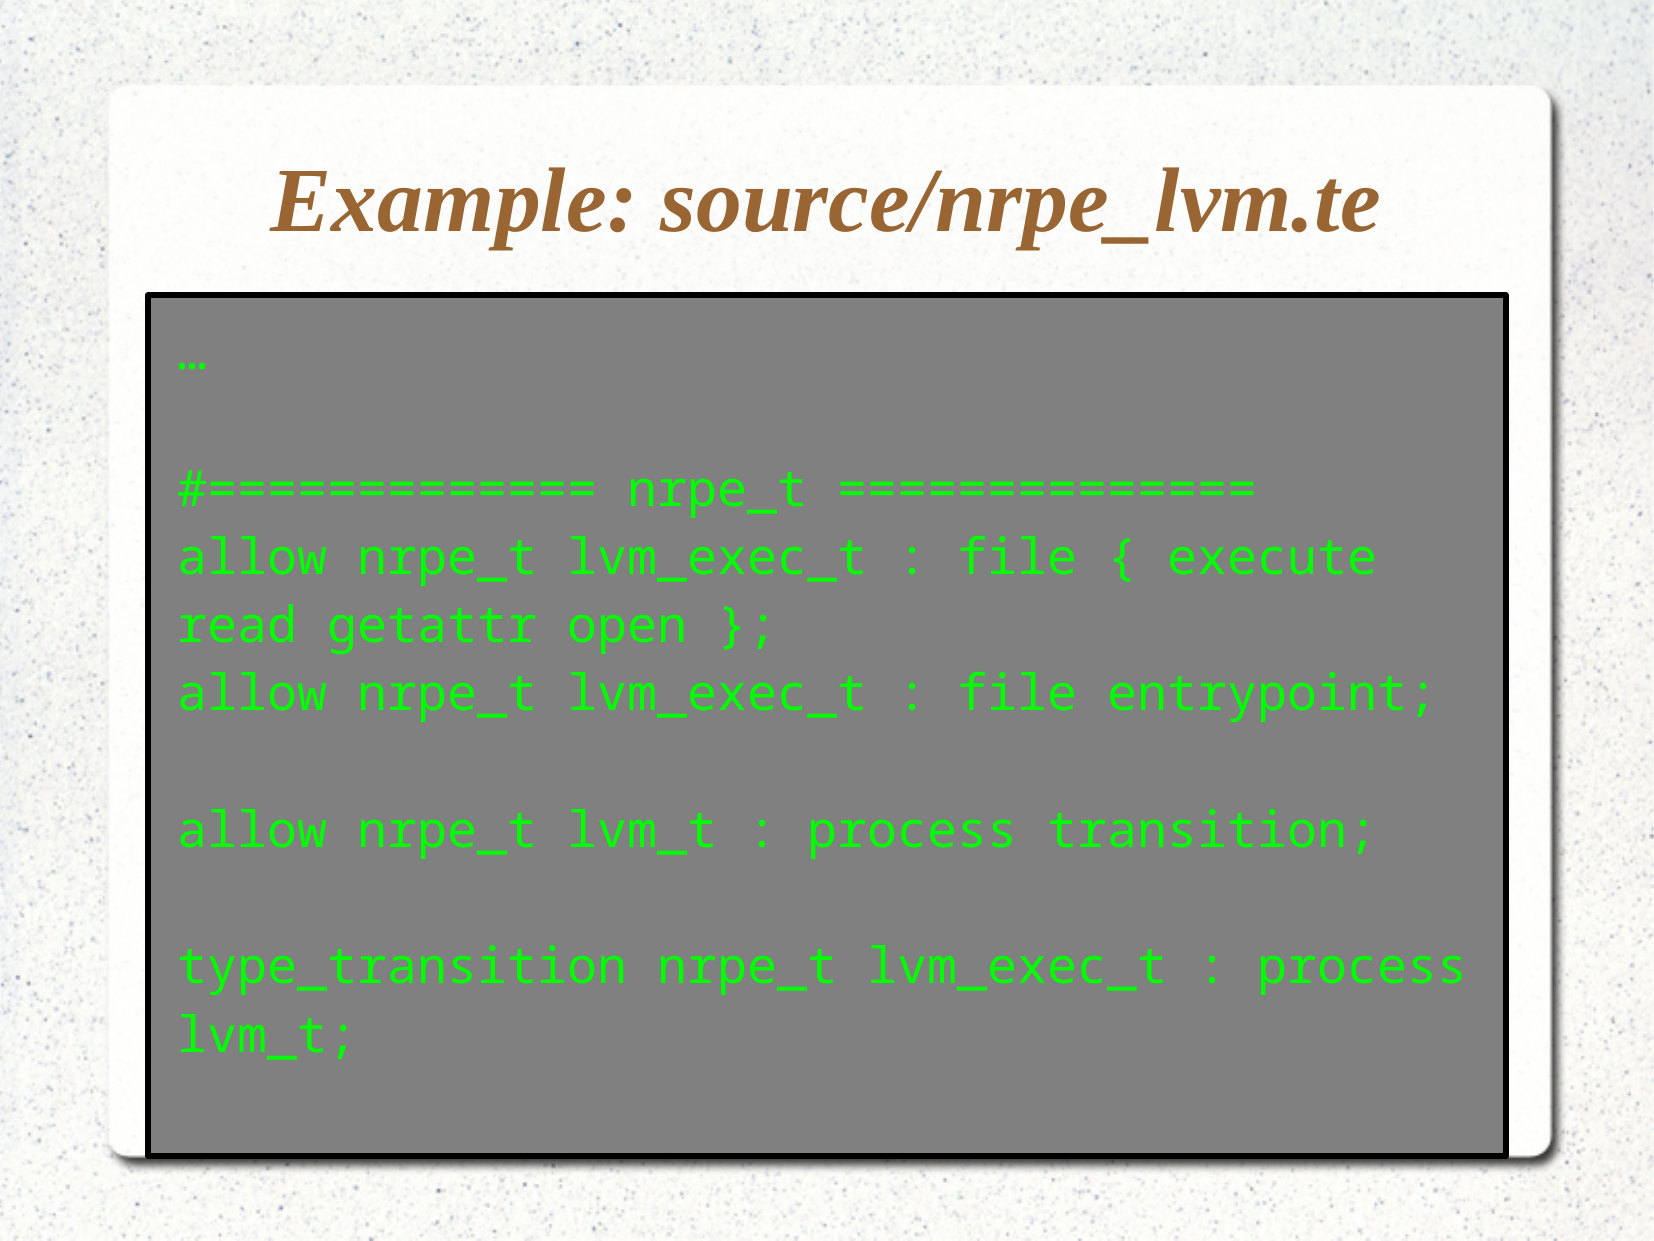

# Example: source/nrpe_lvm.te
…
#============= nrpe_t ==============
allow nrpe_t lvm_exec_t : file { execute read getattr open };
allow nrpe_t lvm_exec_t : file entrypoint;
allow nrpe_t lvm_t : process transition;
type_transition nrpe_t lvm_exec_t : process lvm_t;